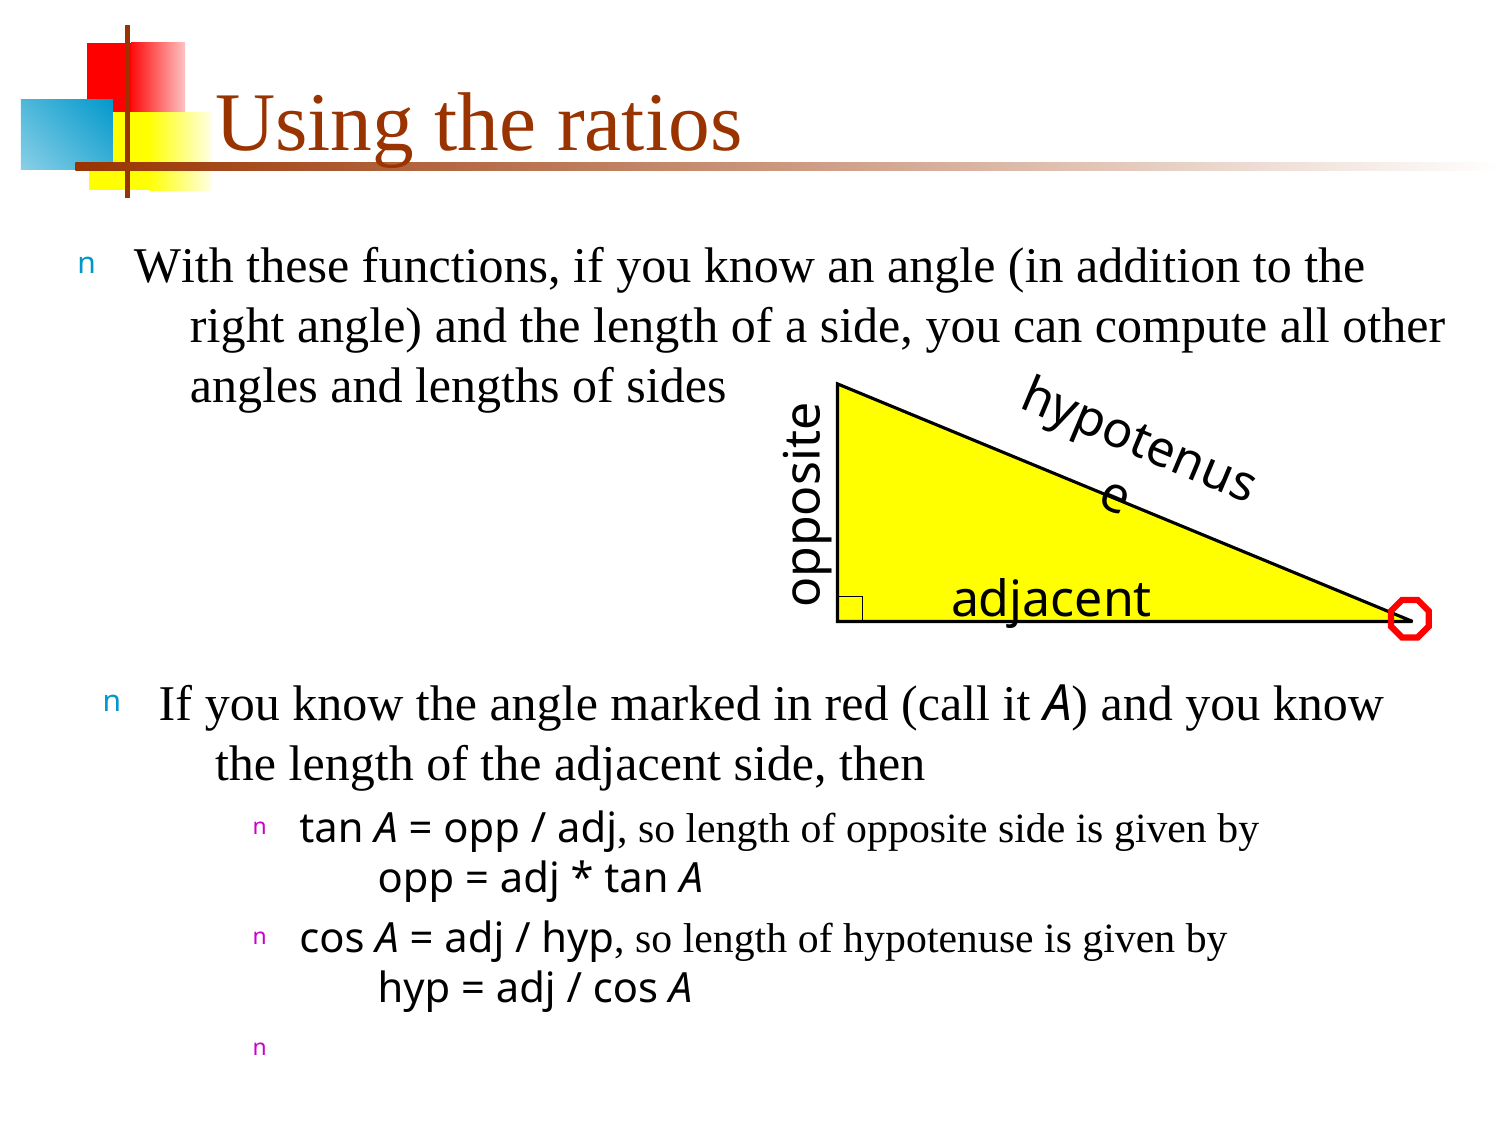

# Using the ratios
With these functions, if you know an angle (in addition to the right angle) and the length of a side, you can compute all other angles and lengths of sides
hypotenuse
opposite
adjacent
If you know the angle marked in red (call it A) and you know the length of the adjacent side, then
tan A = opp / adj, so length of opposite side is given by
 opp = adj * tan A
cos A = adj / hyp, so length of hypotenuse is given by
 hyp = adj / cos A